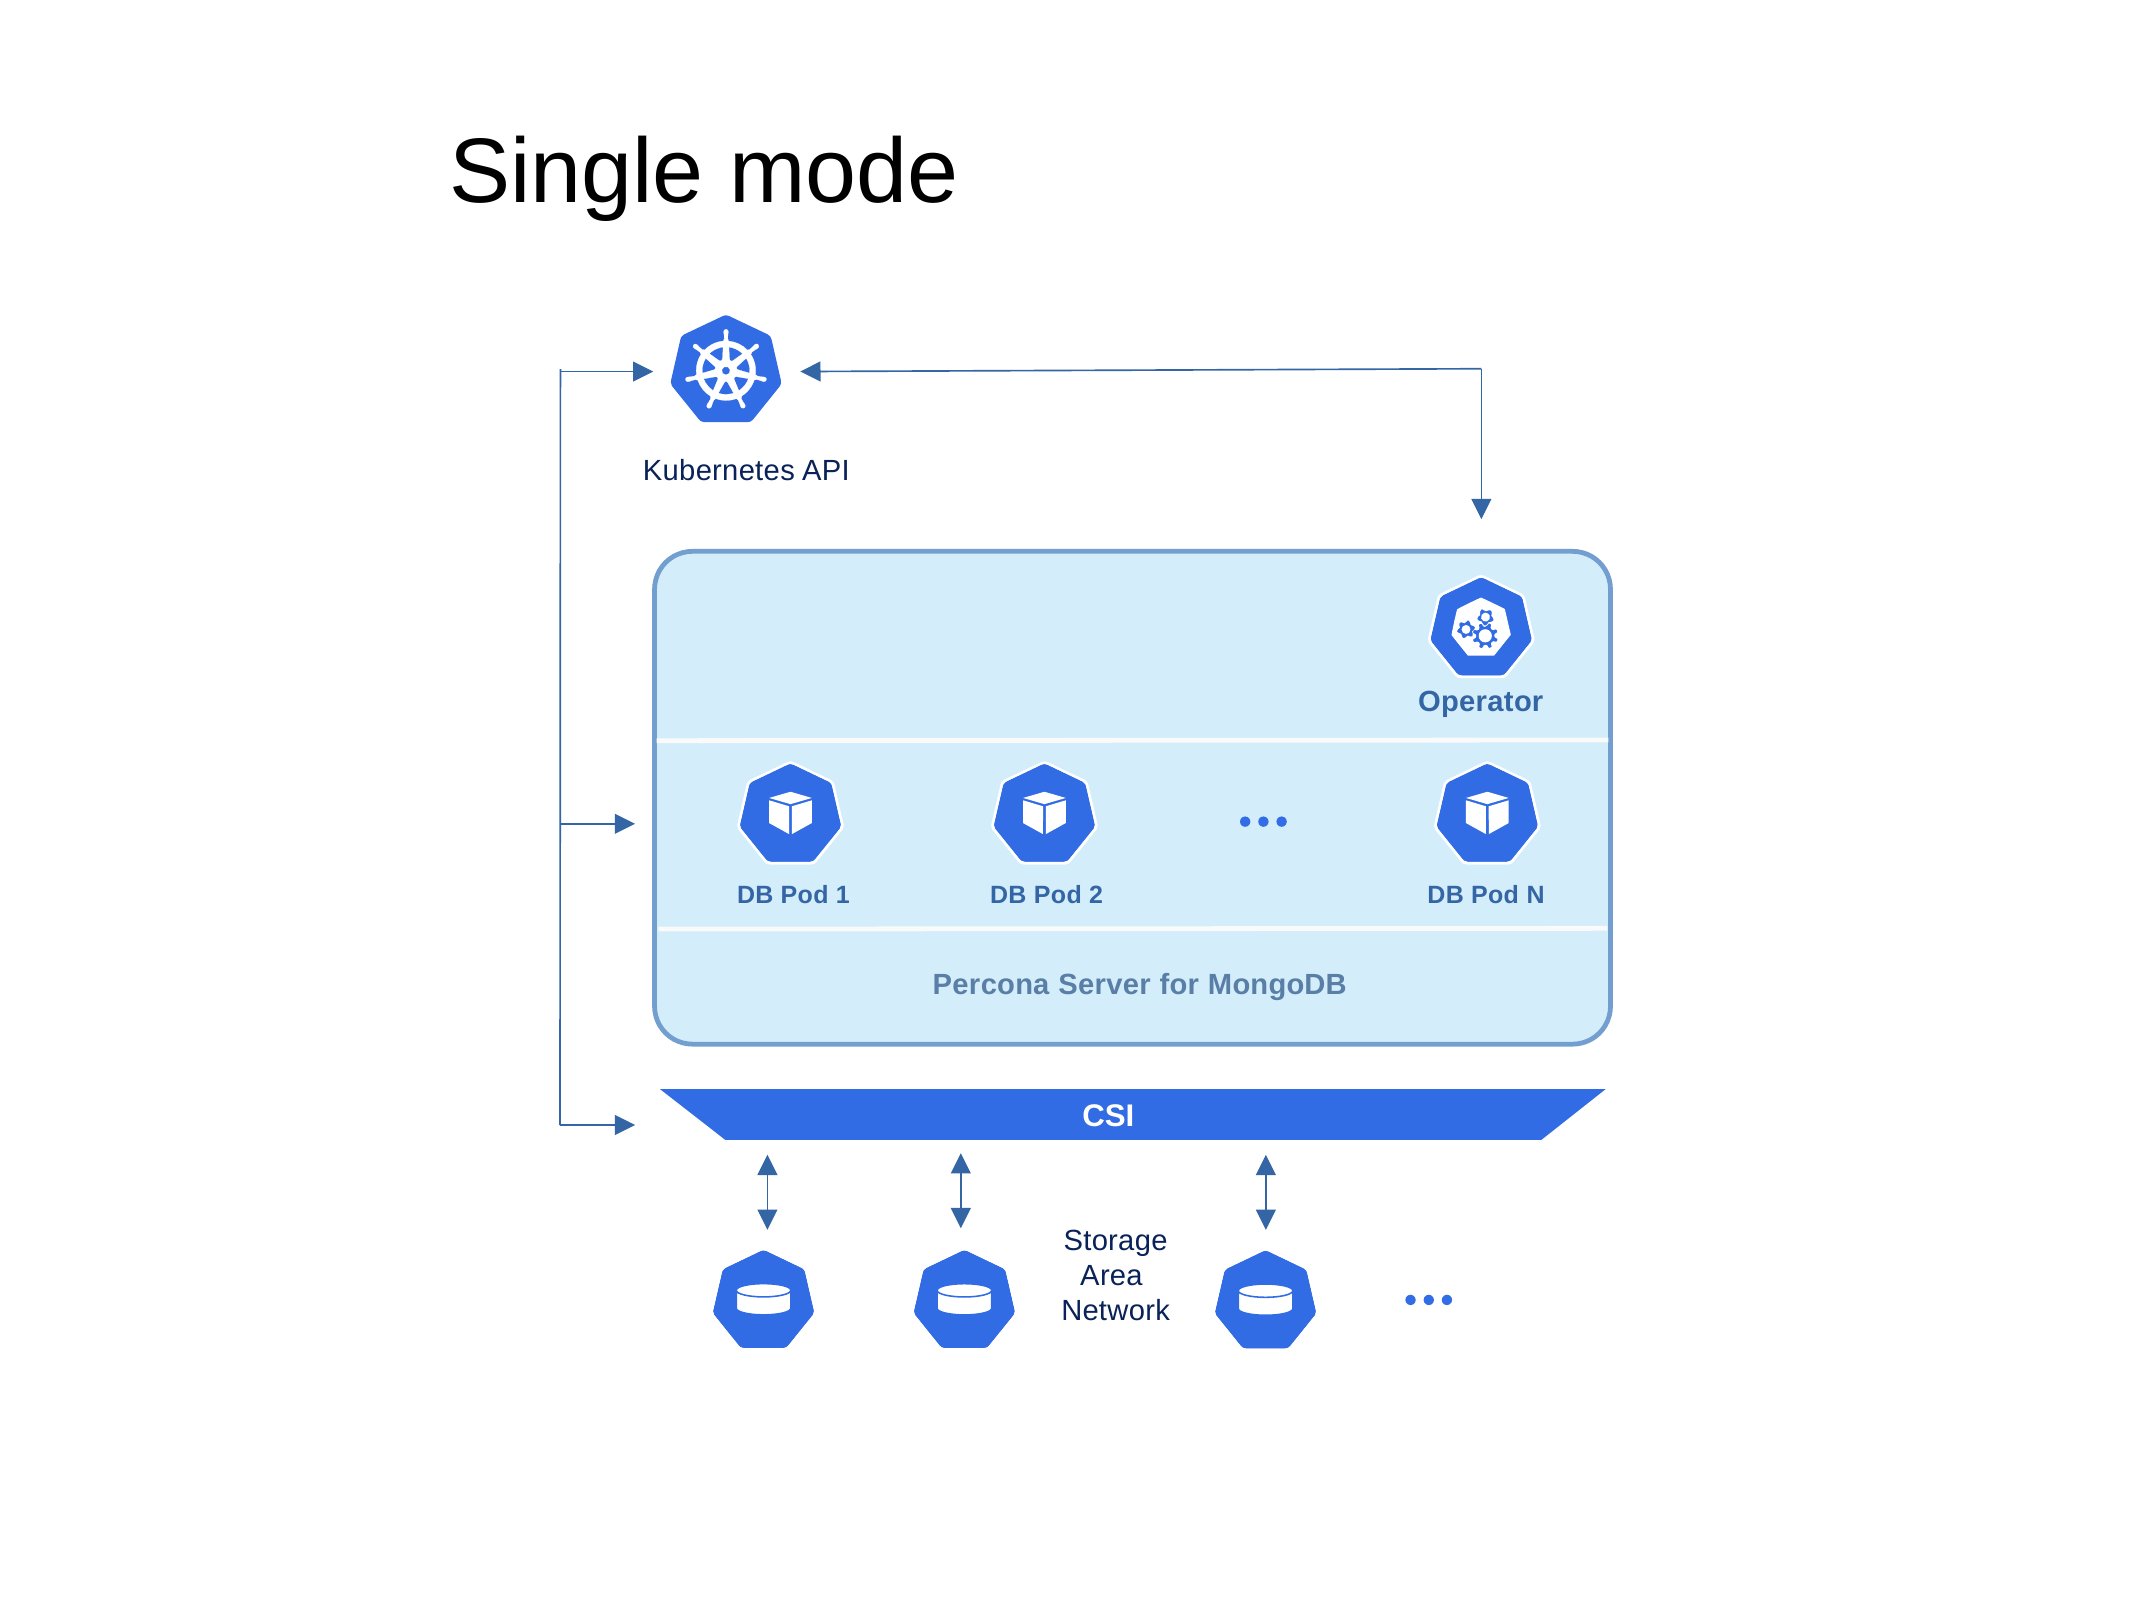

Single mode
Kubernetes API
Operator
DB Pod N
DB Pod 1
DB Pod 2
DB Pod N
Percona Server for MongoDB
CSI
Storage
Area
Network